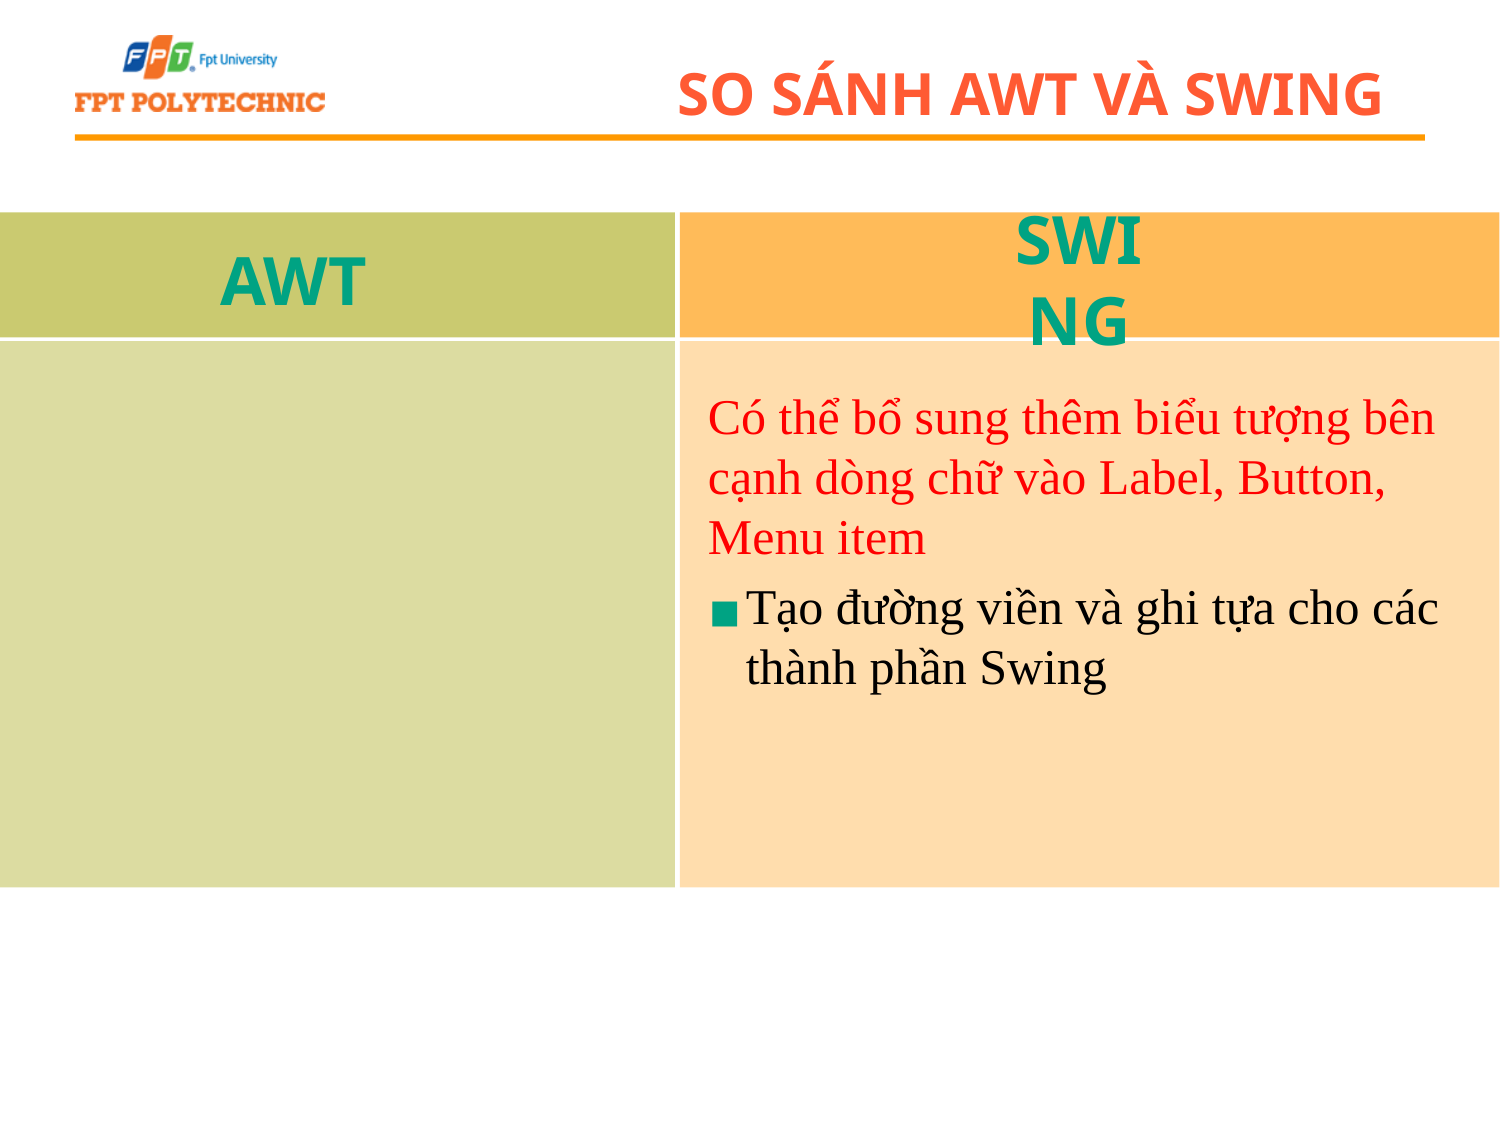

So sánh AWT và SWING
AWT
SWING
Có thể bổ sung thêm biểu tượng bên cạnh dòng chữ vào Label, Button, Menu item
Tạo đường viền và ghi tựa cho các thành phần Swing